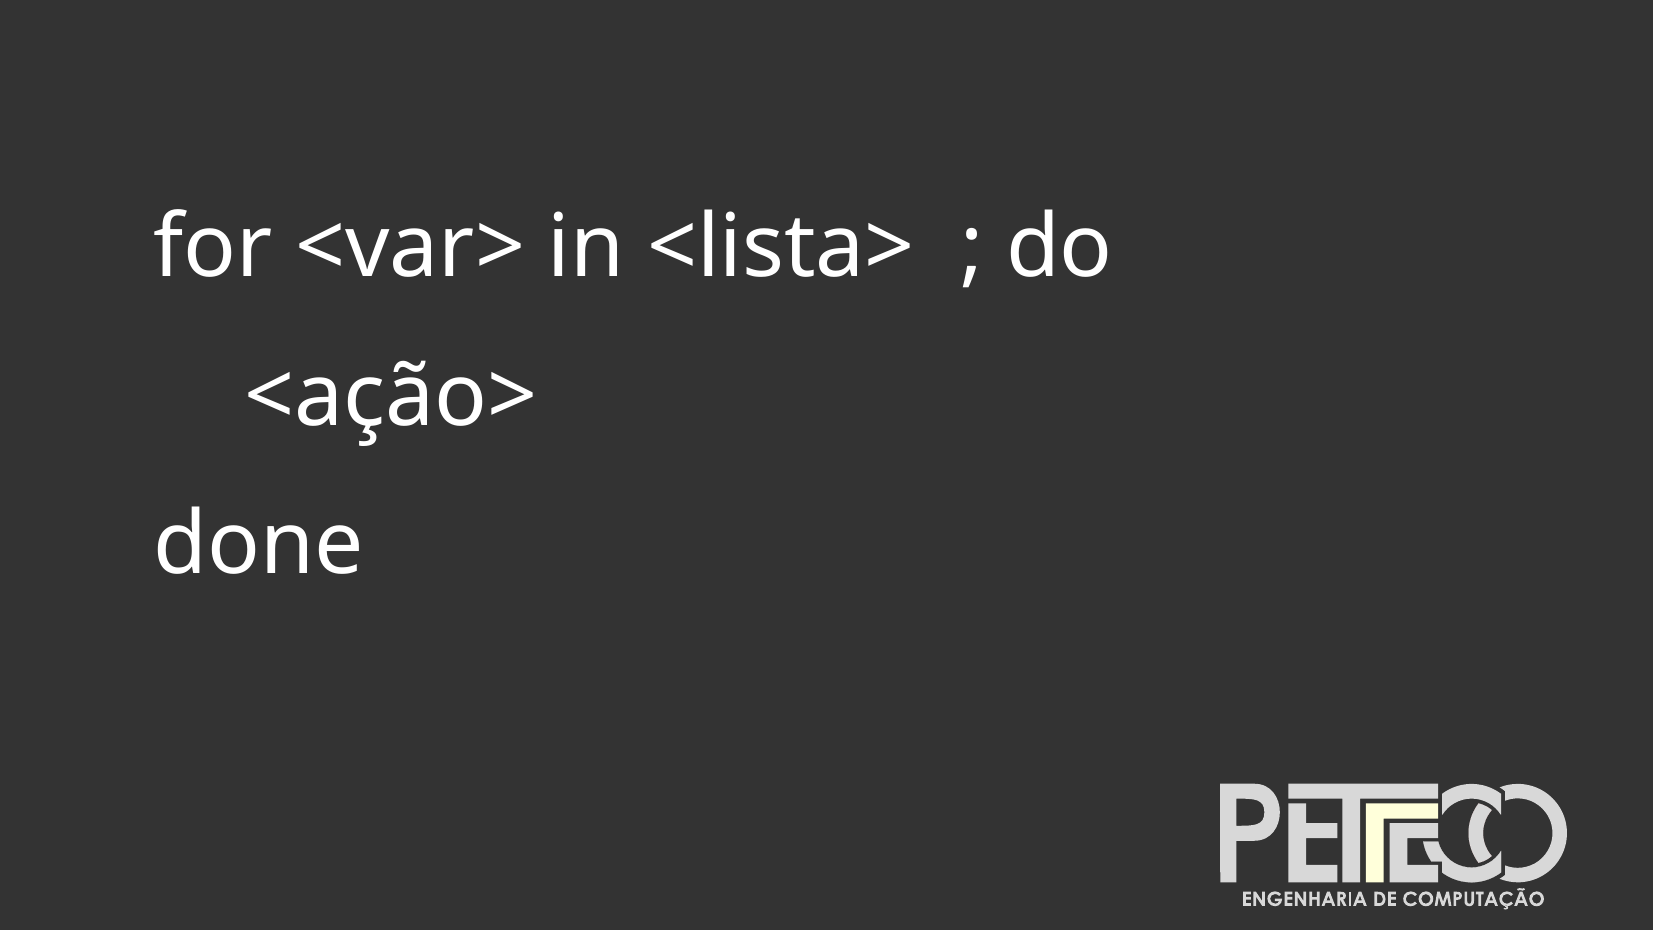

# for <var> in <lista> ; do
 <ação>
done